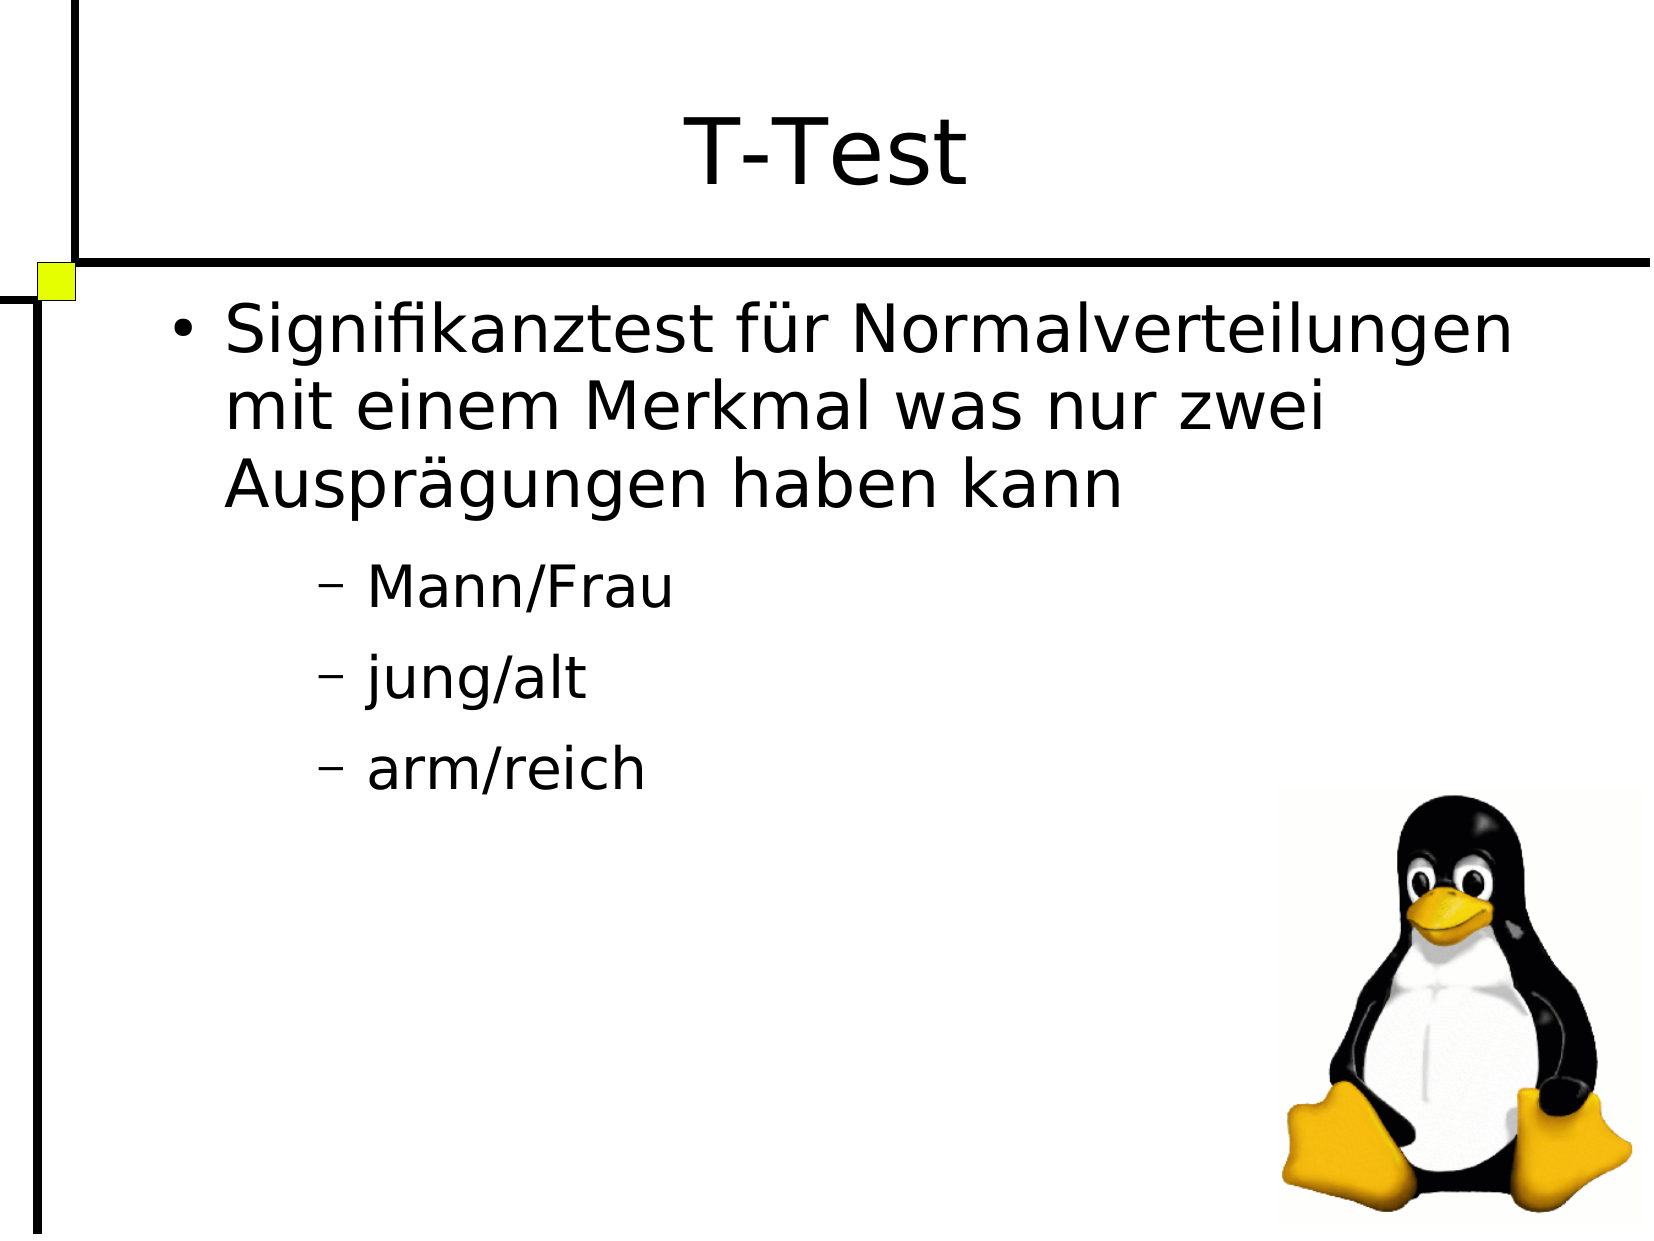

# T-Test
Signifikanztest für Normalverteilungen mit einem Merkmal was nur zwei Ausprägungen haben kann
Mann/Frau
jung/alt
arm/reich